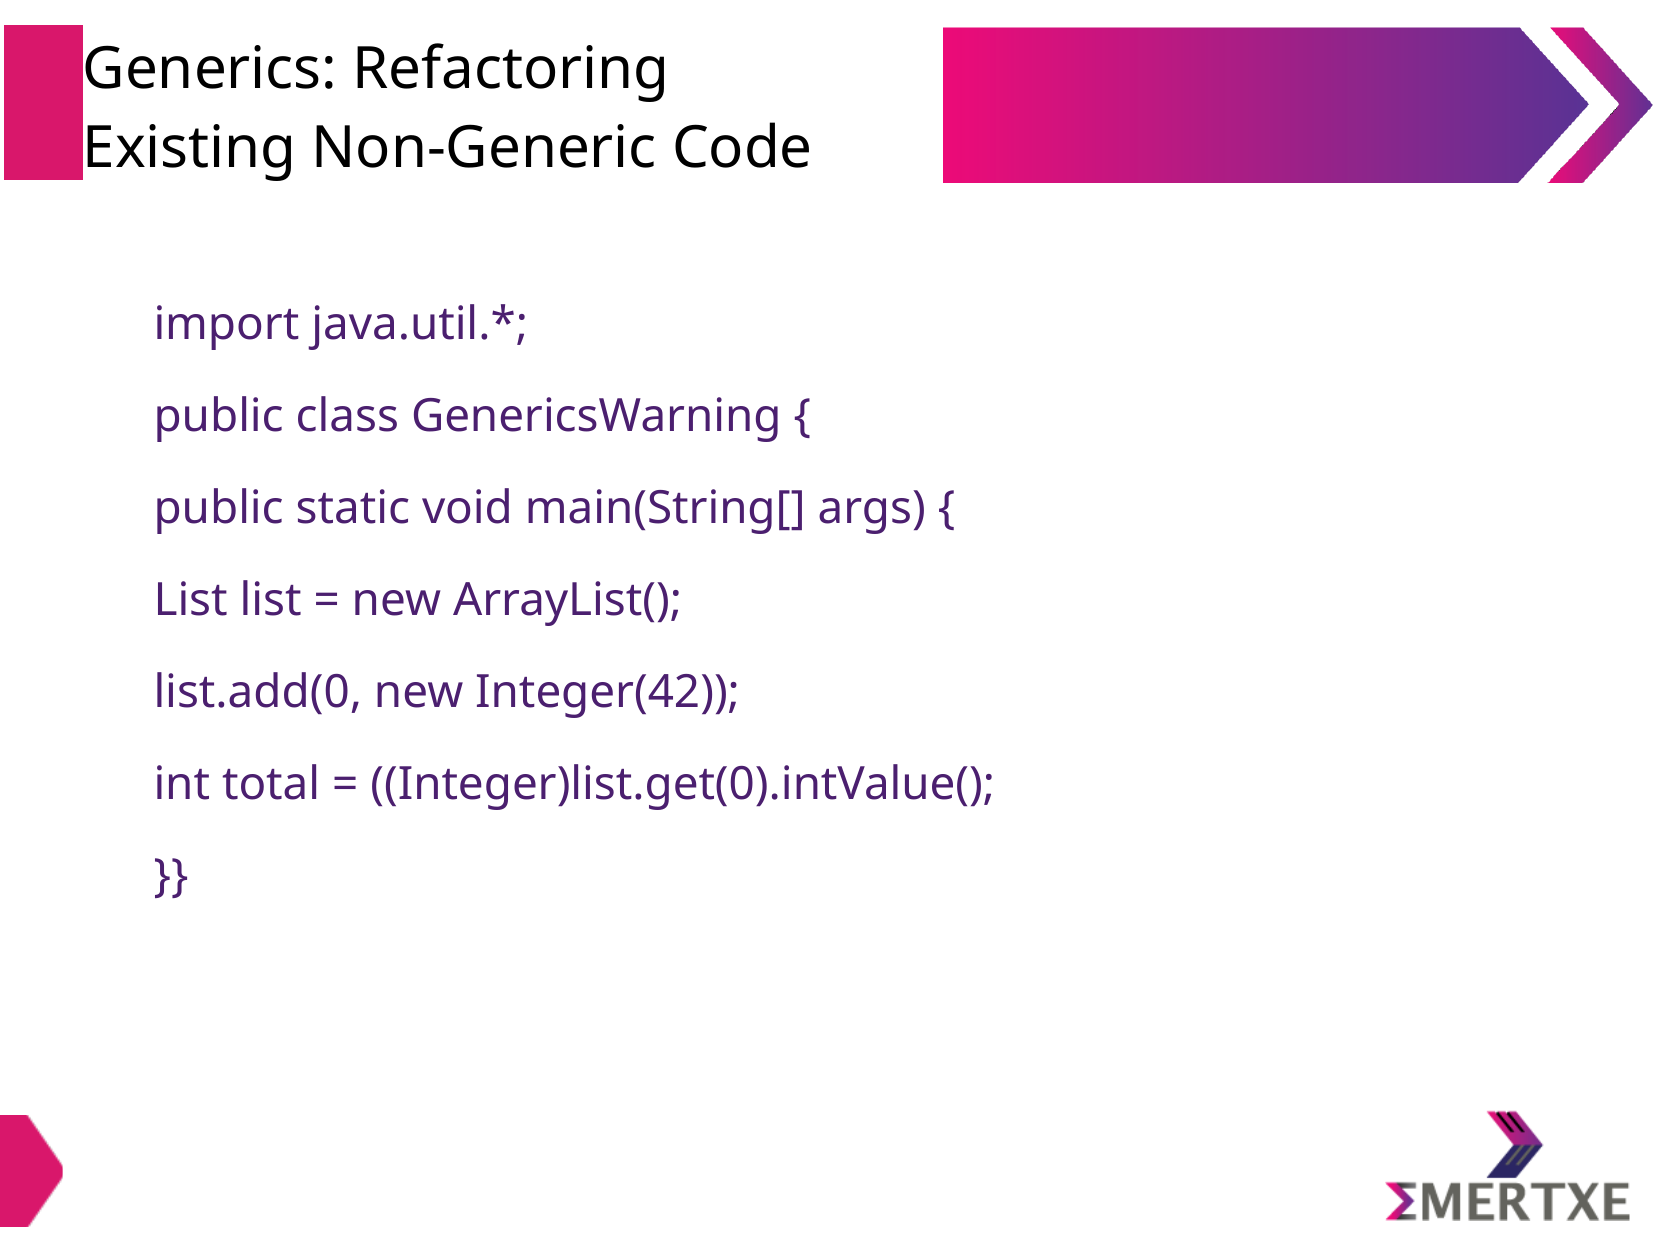

# Generics: Refactoring Existing Non-Generic Code
import java.util.*;
public class GenericsWarning {
public static void main(String[] args) {
List list = new ArrayList();
list.add(0, new Integer(42));
int total = ((Integer)list.get(0).intValue();
}}